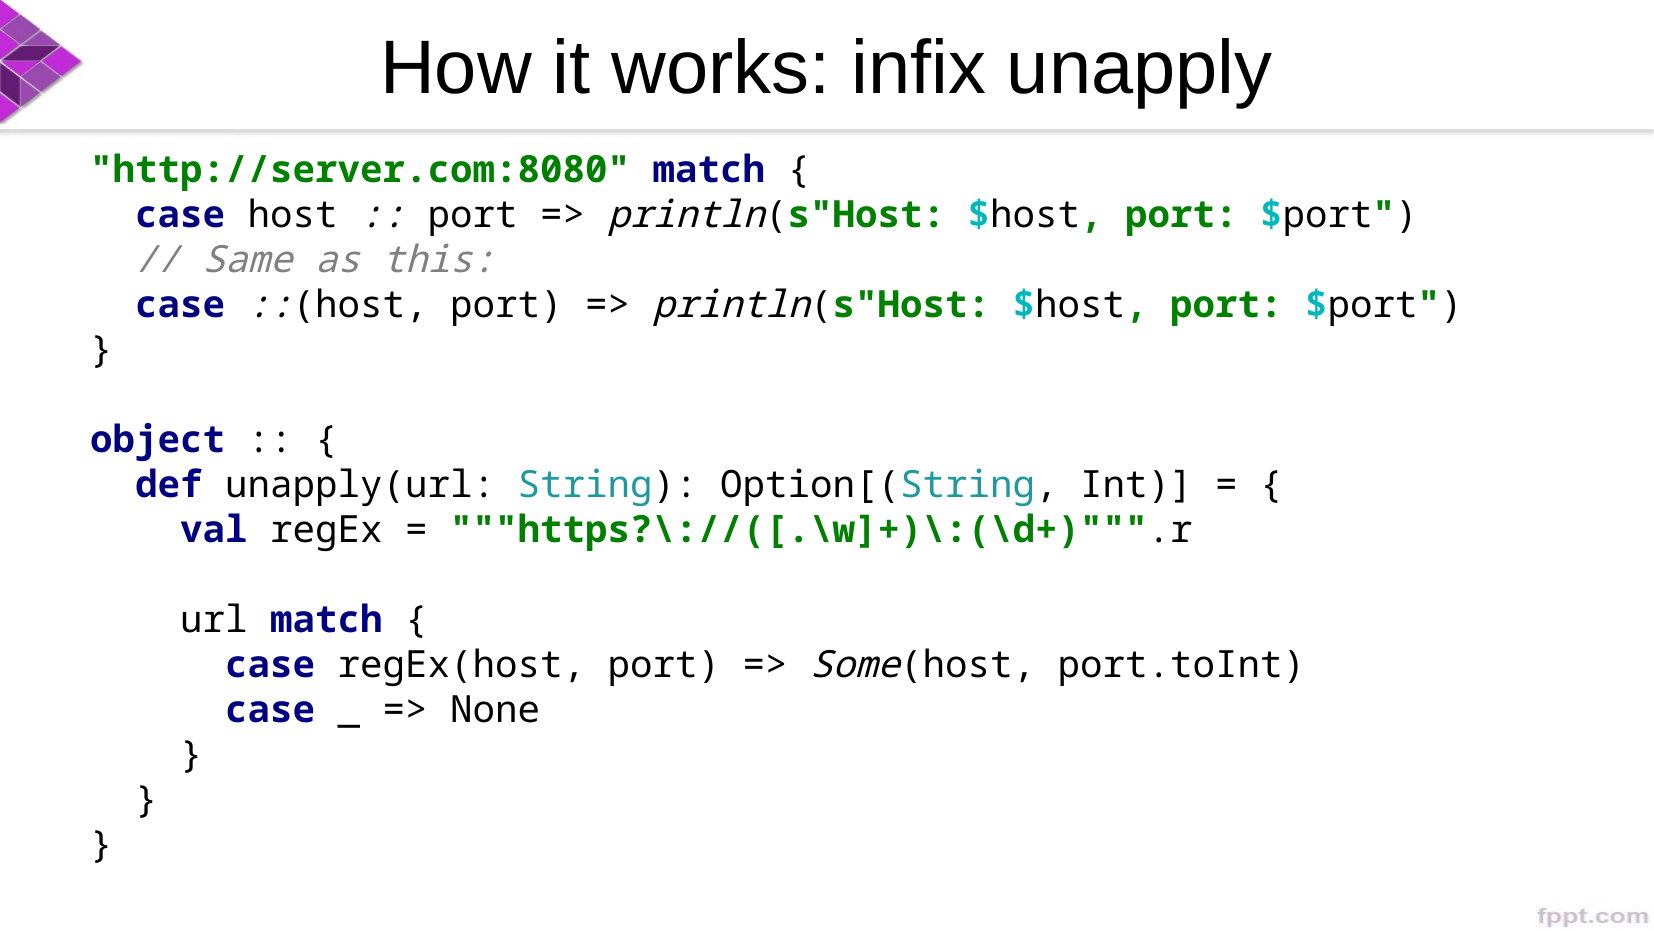

# How it works: infix unapply
"http://server.com:8080" match {
 case host :: port => println(s"Host: $host, port: $port")
 // Same as this:
 case ::(host, port) => println(s"Host: $host, port: $port")
}
object :: {
 def unapply(url: String): Option[(String, Int)] = {
 val regEx = """https?\://([.\w]+)\:(\d+)""".r
 url match {
 case regEx(host, port) => Some(host, port.toInt)
 case _ => None
 }
 }
}